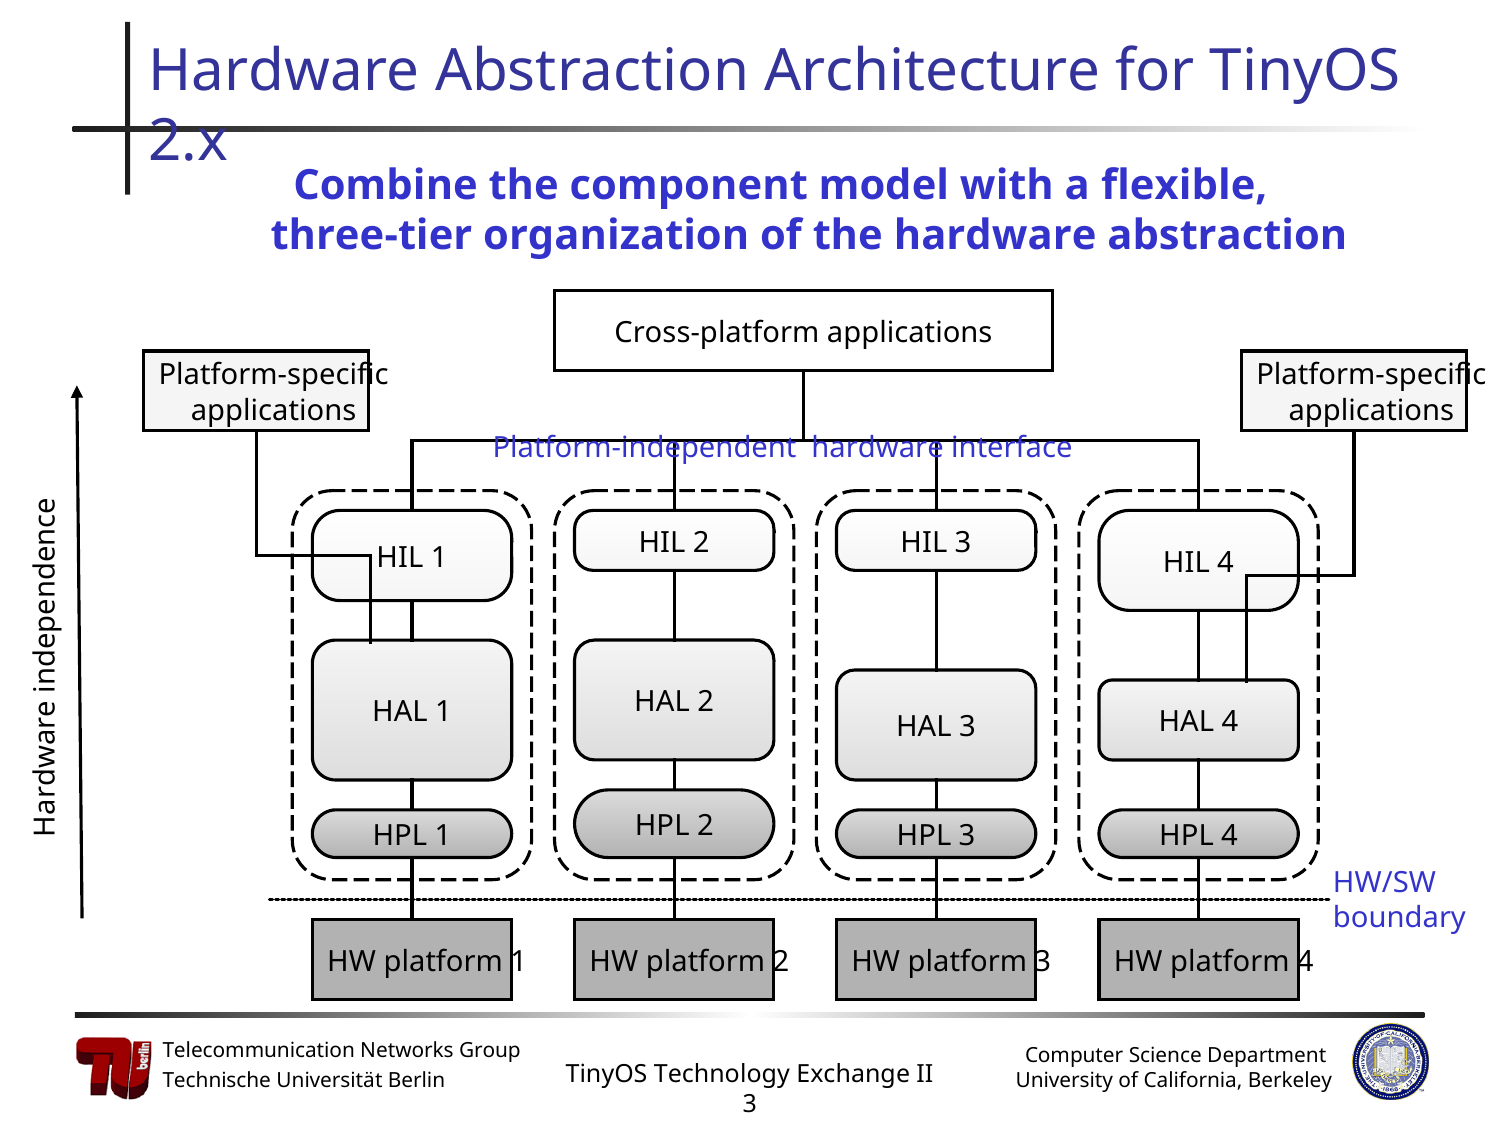

# Hardware Abstraction Architecture for TinyOS 2.x
Combine the component model with a flexible,
three-tier organization of the hardware abstraction
Cross-platform applications
Platform-specific
applications
Platform-specific
applications
Platform-independent hardware interface
HIL 1
HIL 2
HIL 3
HIL 4
HAL 1
HAL 2
HAL 3
HAL 4
HPL 2
HPL 1
HPL 3
HPL 4
HW/SW
boundary
HW platform 1
HW platform 2
HW platform 3
HW platform 4
Hardware independence